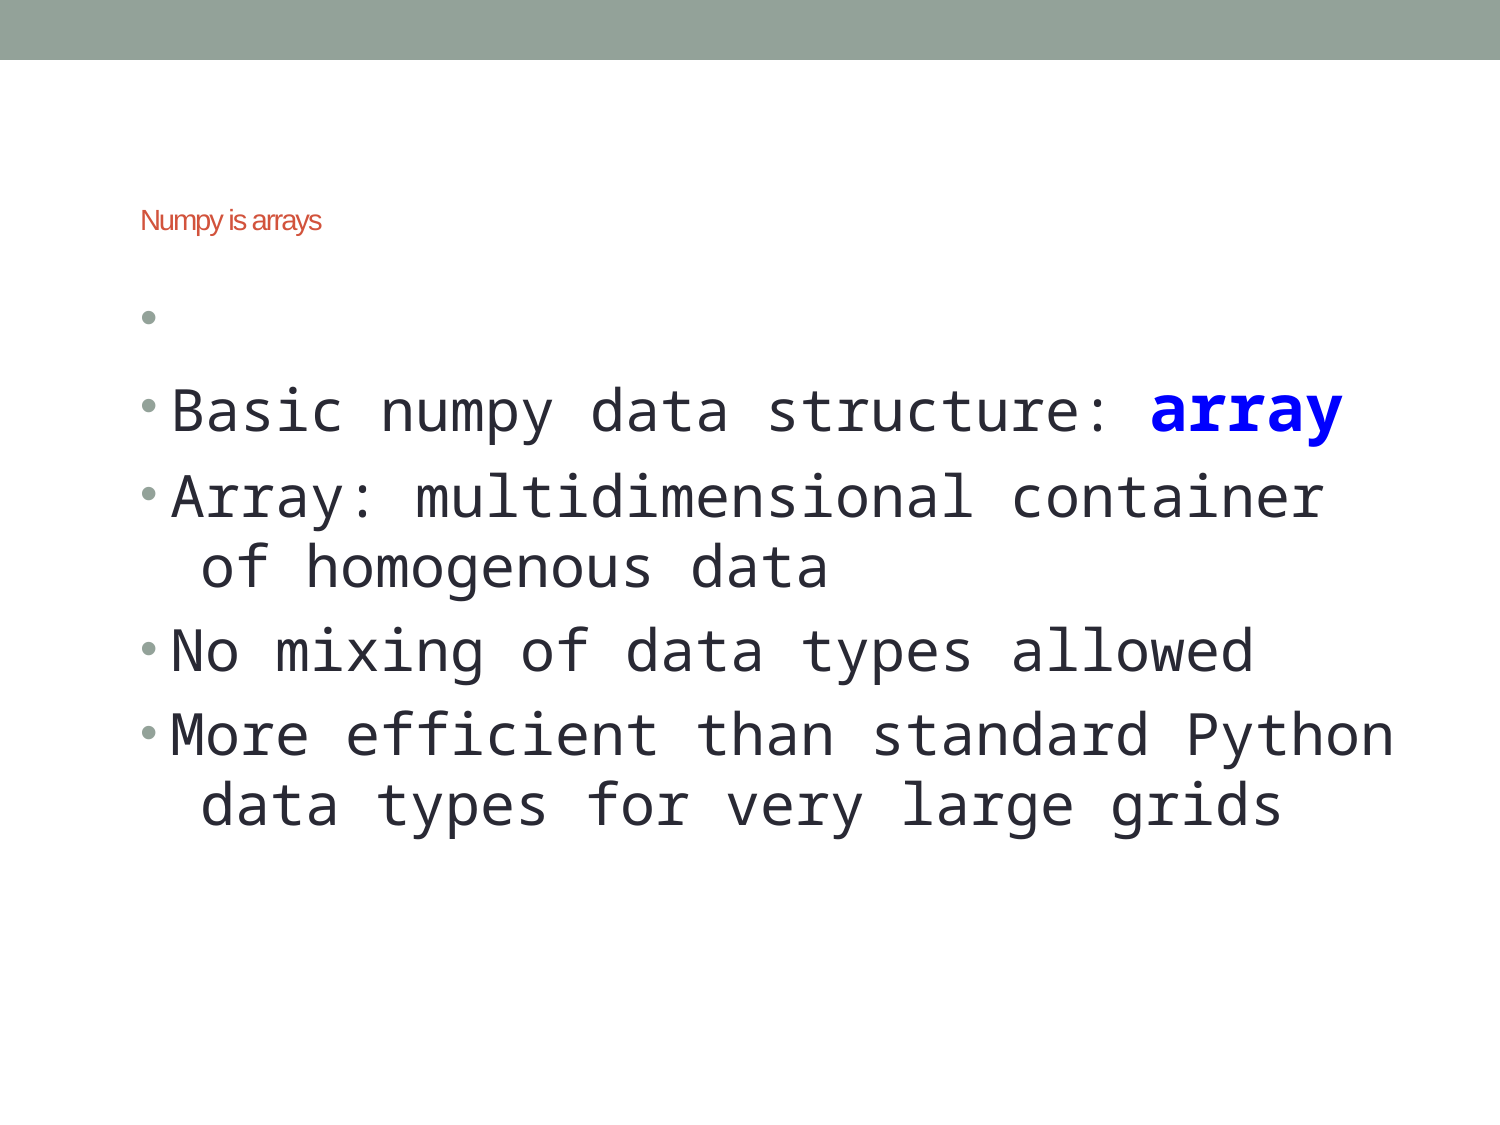

# Numpy is arrays
Basic numpy data structure: array
Array: multidimensional container of homogenous data
No mixing of data types allowed
More efficient than standard Python data types for very large grids